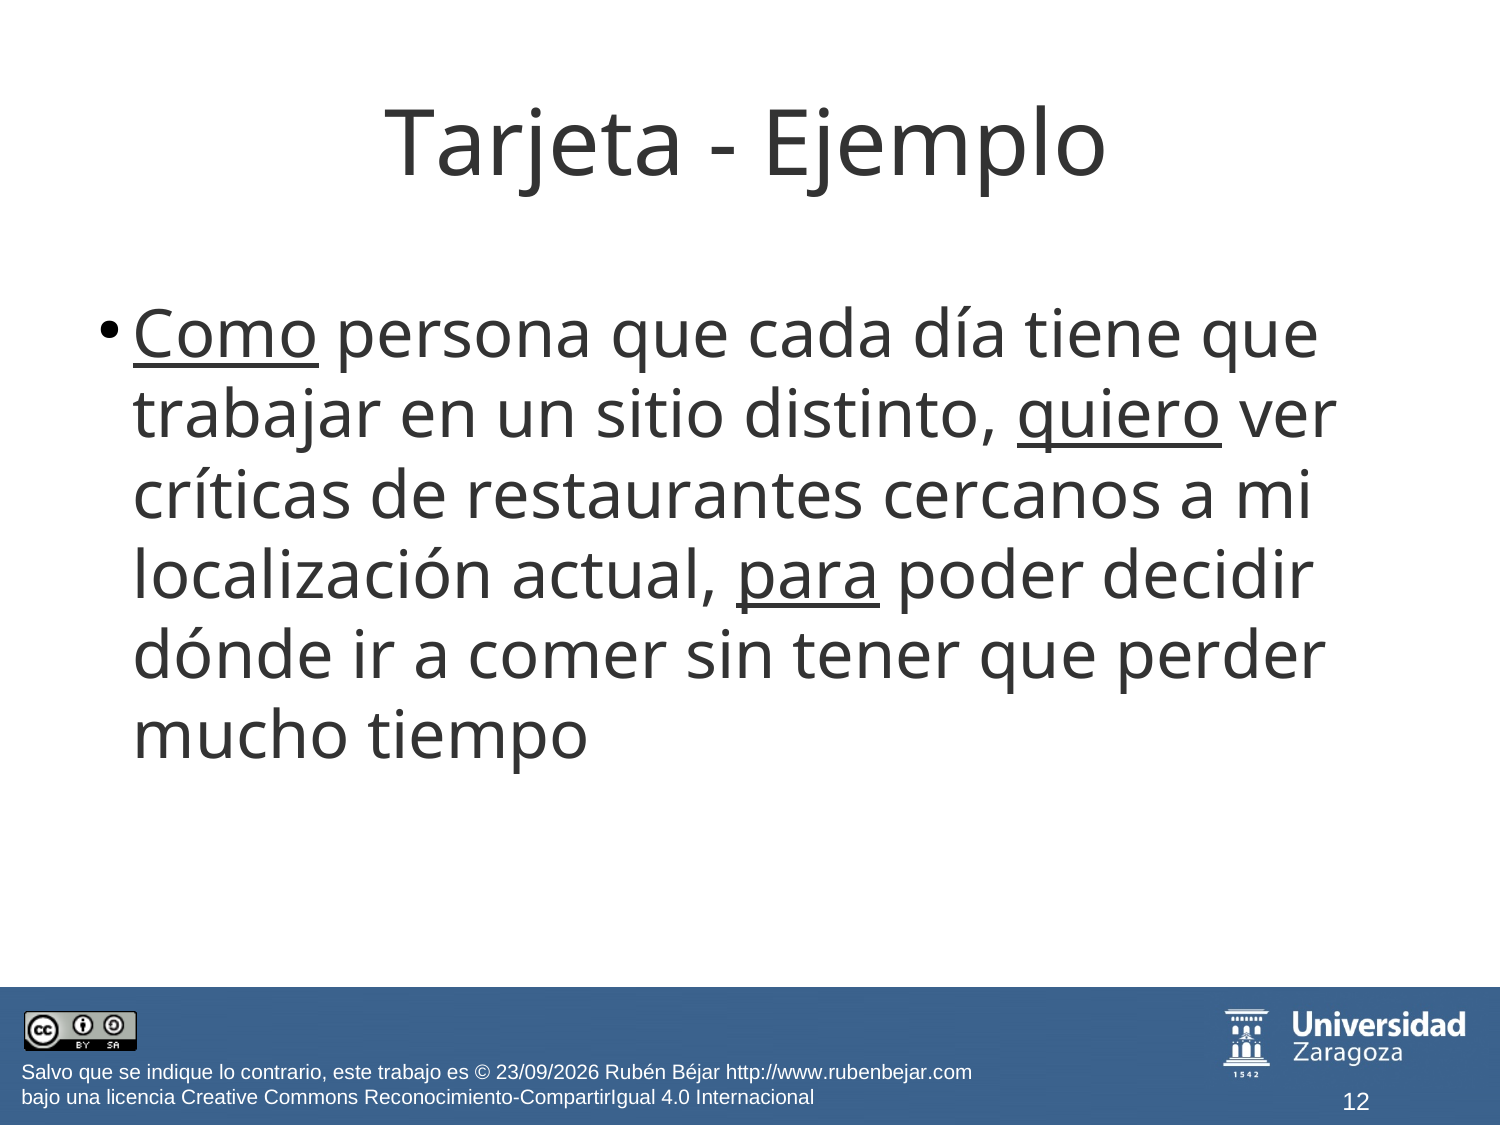

# Tarjeta - Ejemplo
Como persona que cada día tiene que trabajar en un sitio distinto, quiero ver críticas de restaurantes cercanos a mi localización actual, para poder decidir dónde ir a comer sin tener que perder mucho tiempo